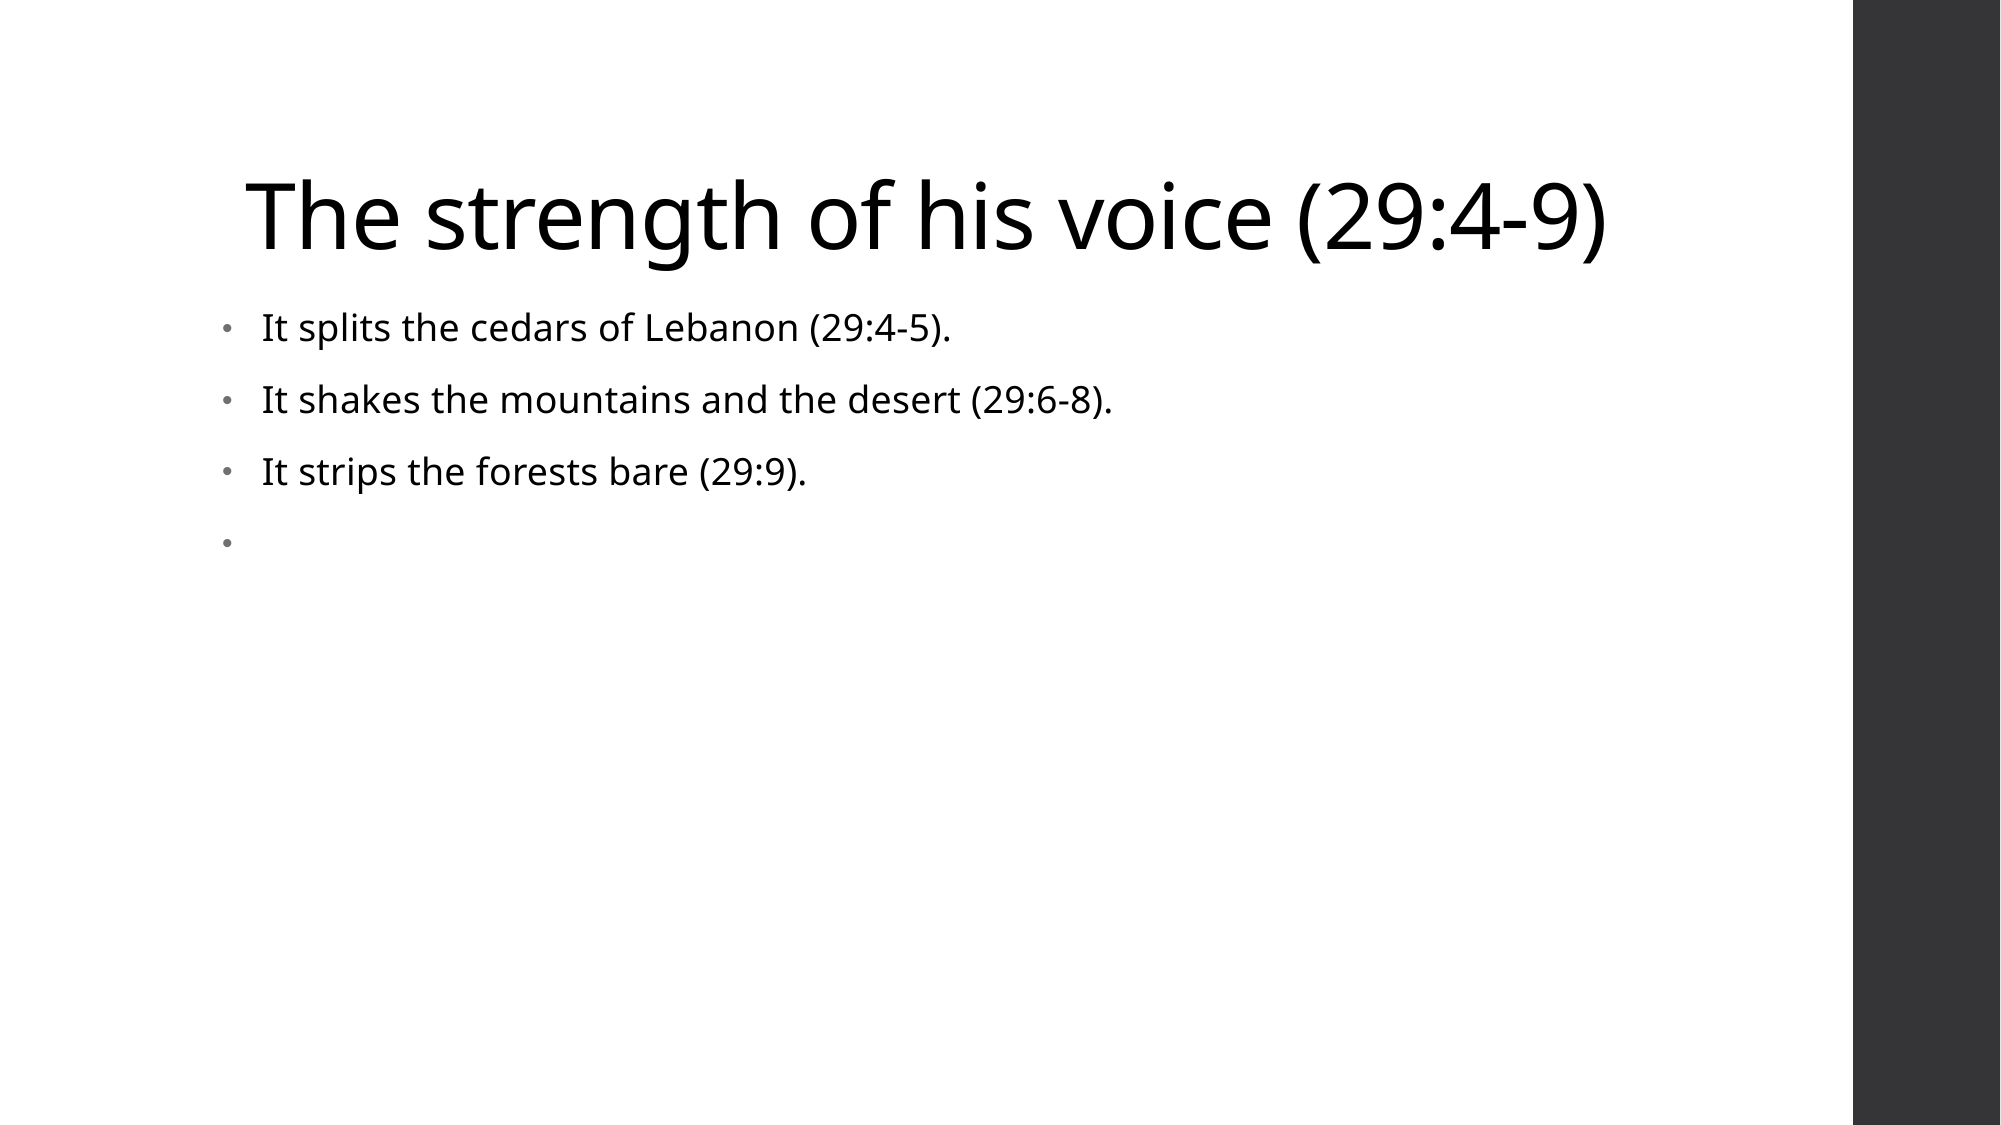

# The strength of his voice (29:4-9)
 It splits the cedars of Lebanon (29:4-5).
 It shakes the mountains and the desert (29:6-8).
 It strips the forests bare (29:9).